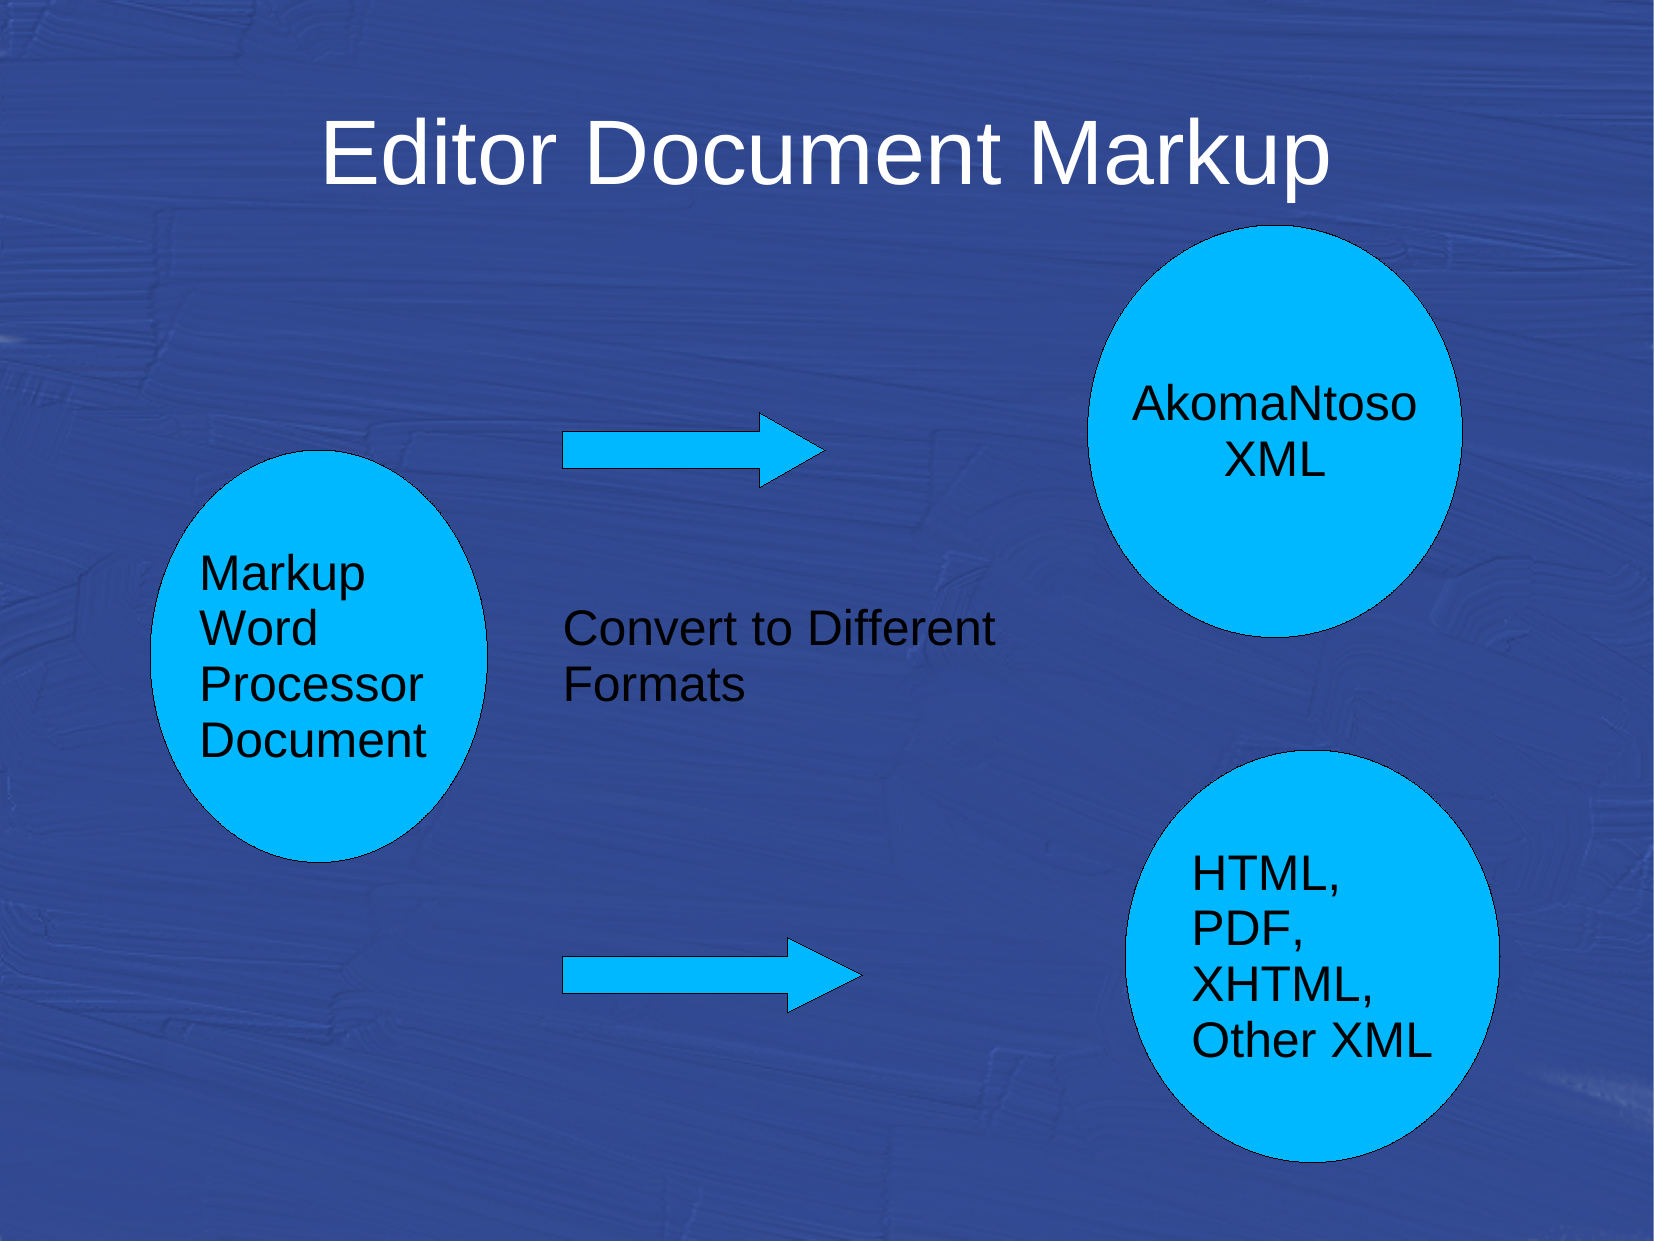

# Editor Document Markup
AkomaNtoso
XML
Markup
Word
Processor
Document
Convert to Different Formats
HTML,
PDF,
XHTML,
Other XML